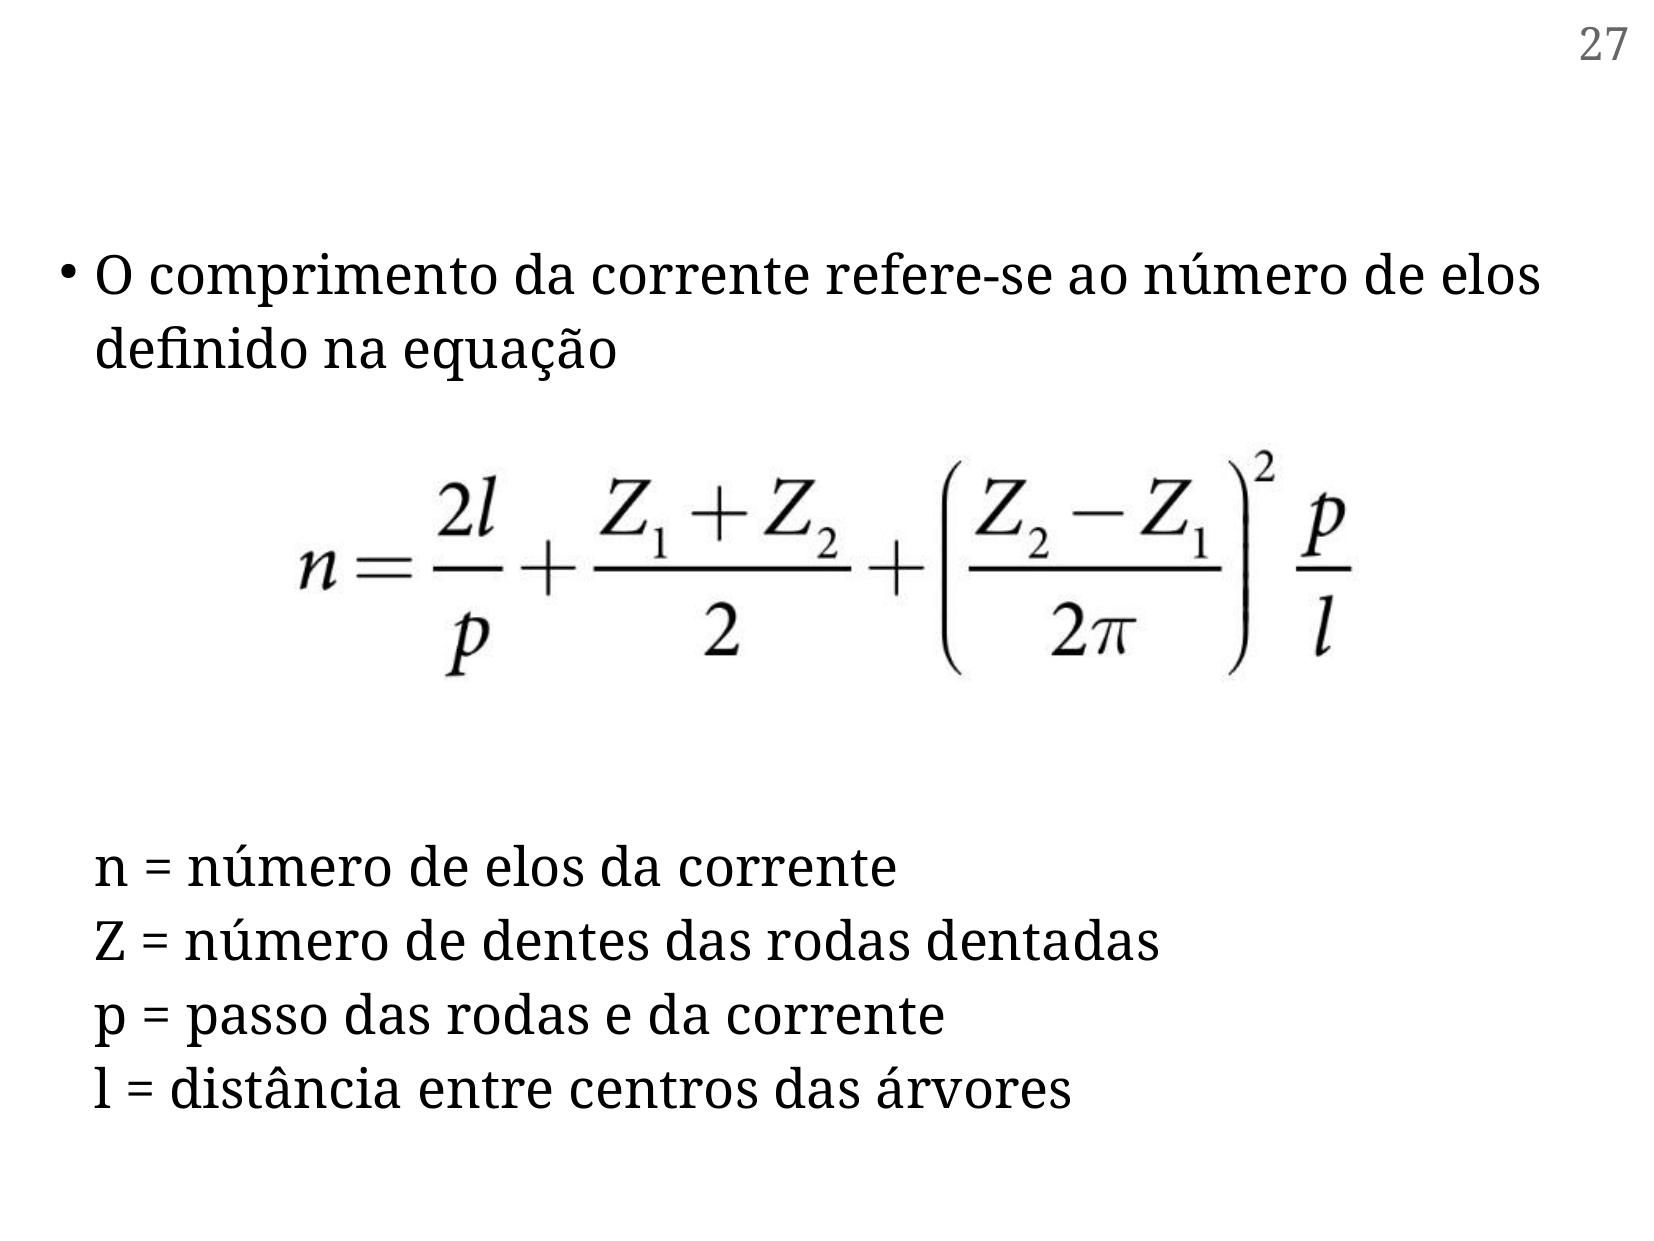

27
#
O comprimento da corrente refere-se ao número de elos definido na equação
n = número de elos da corrente
Z = número de dentes das rodas dentadas
p = passo das rodas e da corrente
l = distância entre centros das árvores